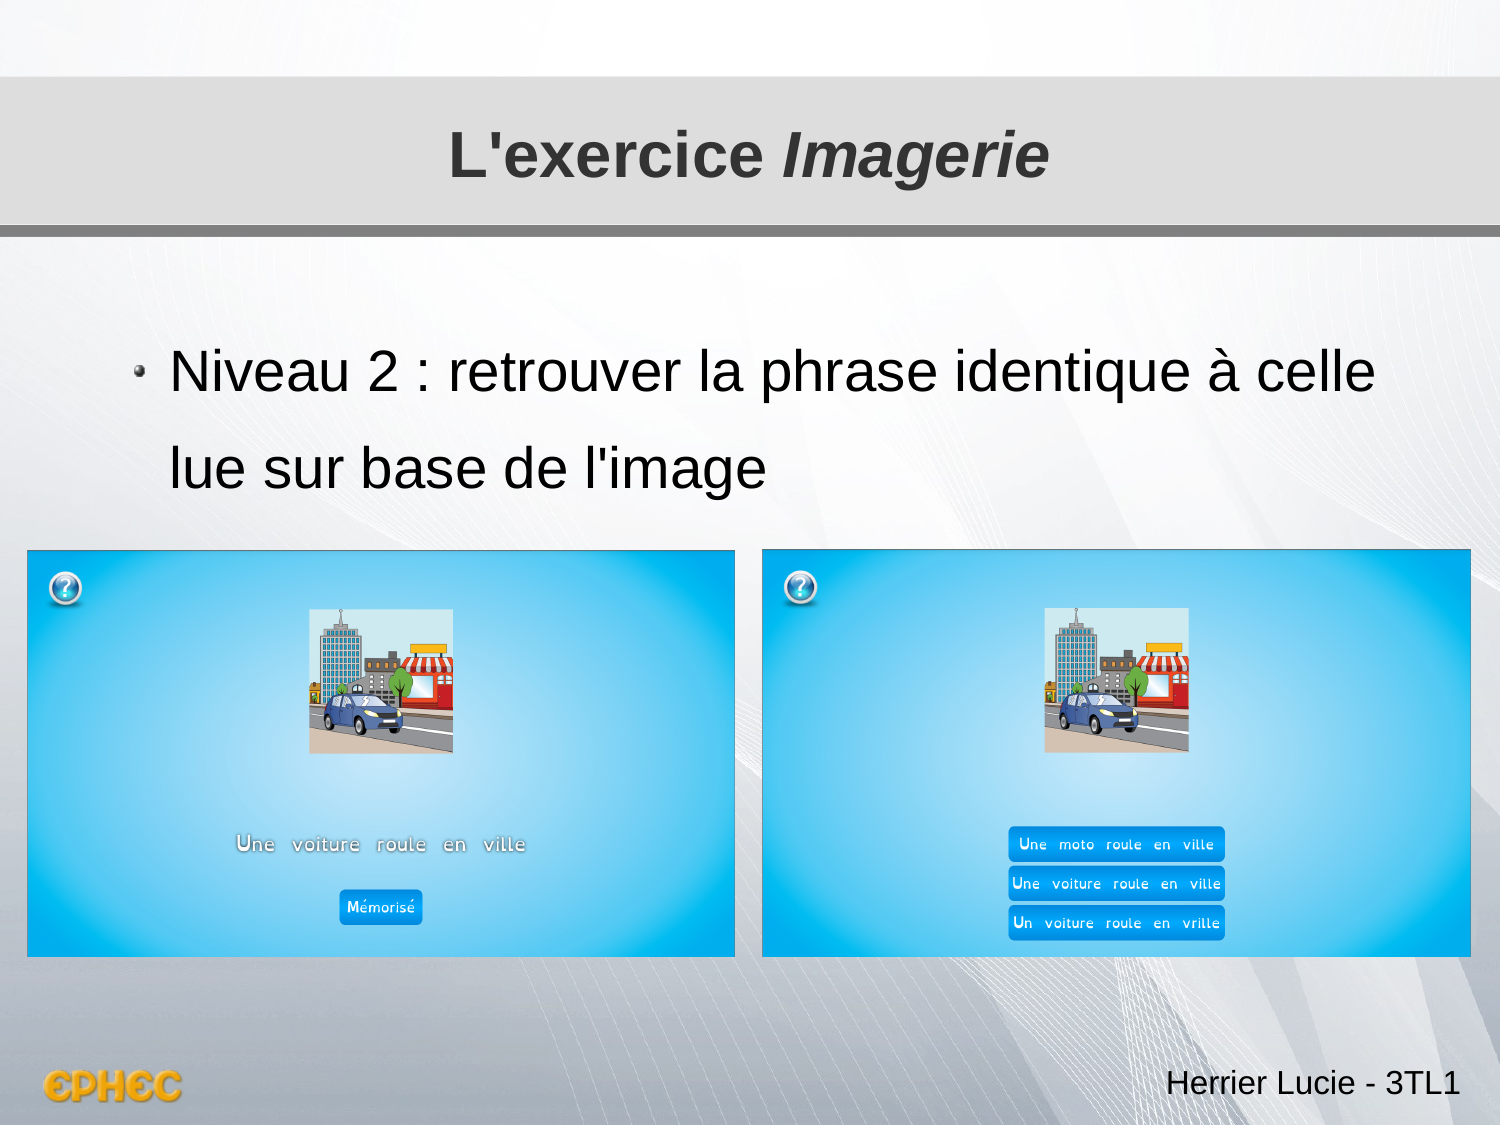

# L'exercice Imagerie
Niveau 2 : retrouver la phrase identique à celle lue sur base de l'image
Herrier Lucie - 3TL1